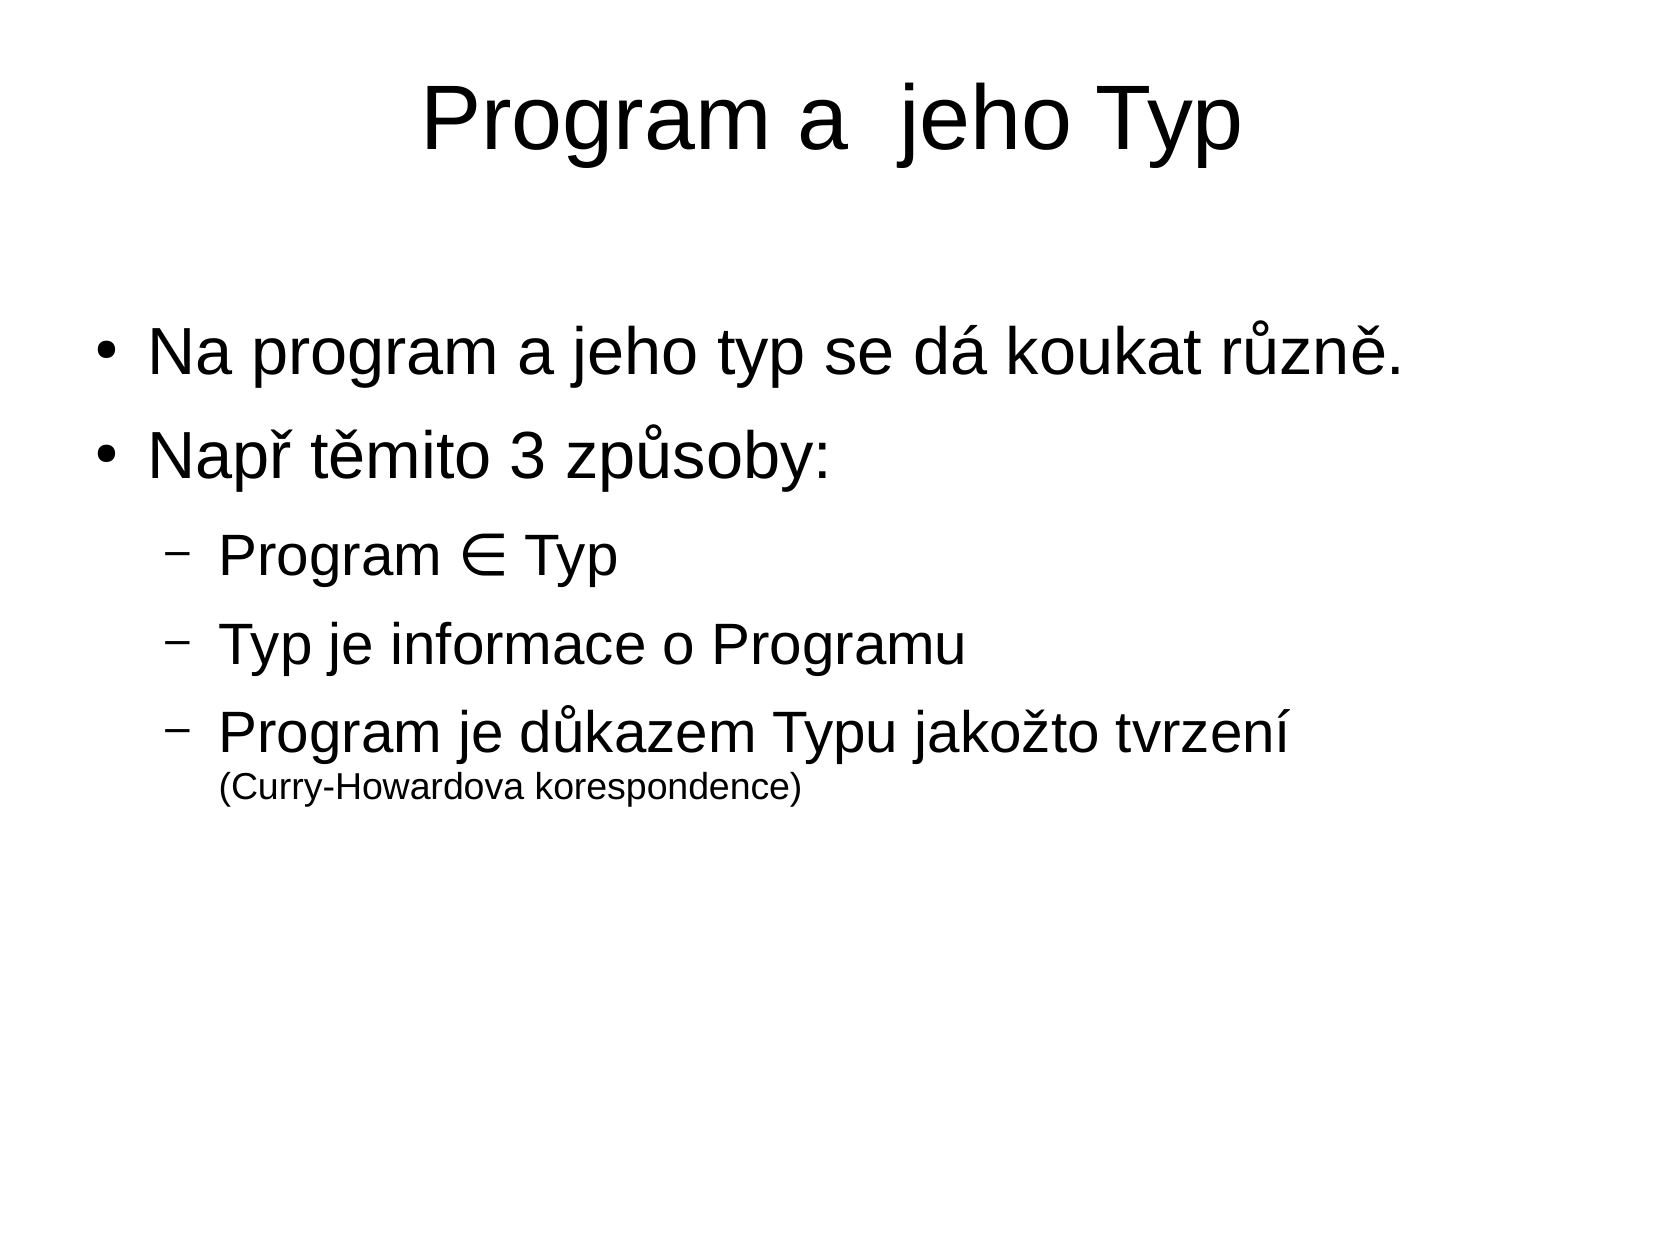

# Program a jeho Typ
Na program a jeho typ se dá koukat různě.
Např těmito 3 způsoby:
Program ∈ Typ
Typ je informace o Programu
Program je důkazem Typu jakožto tvrzení
(Curry-Howardova korespondence)